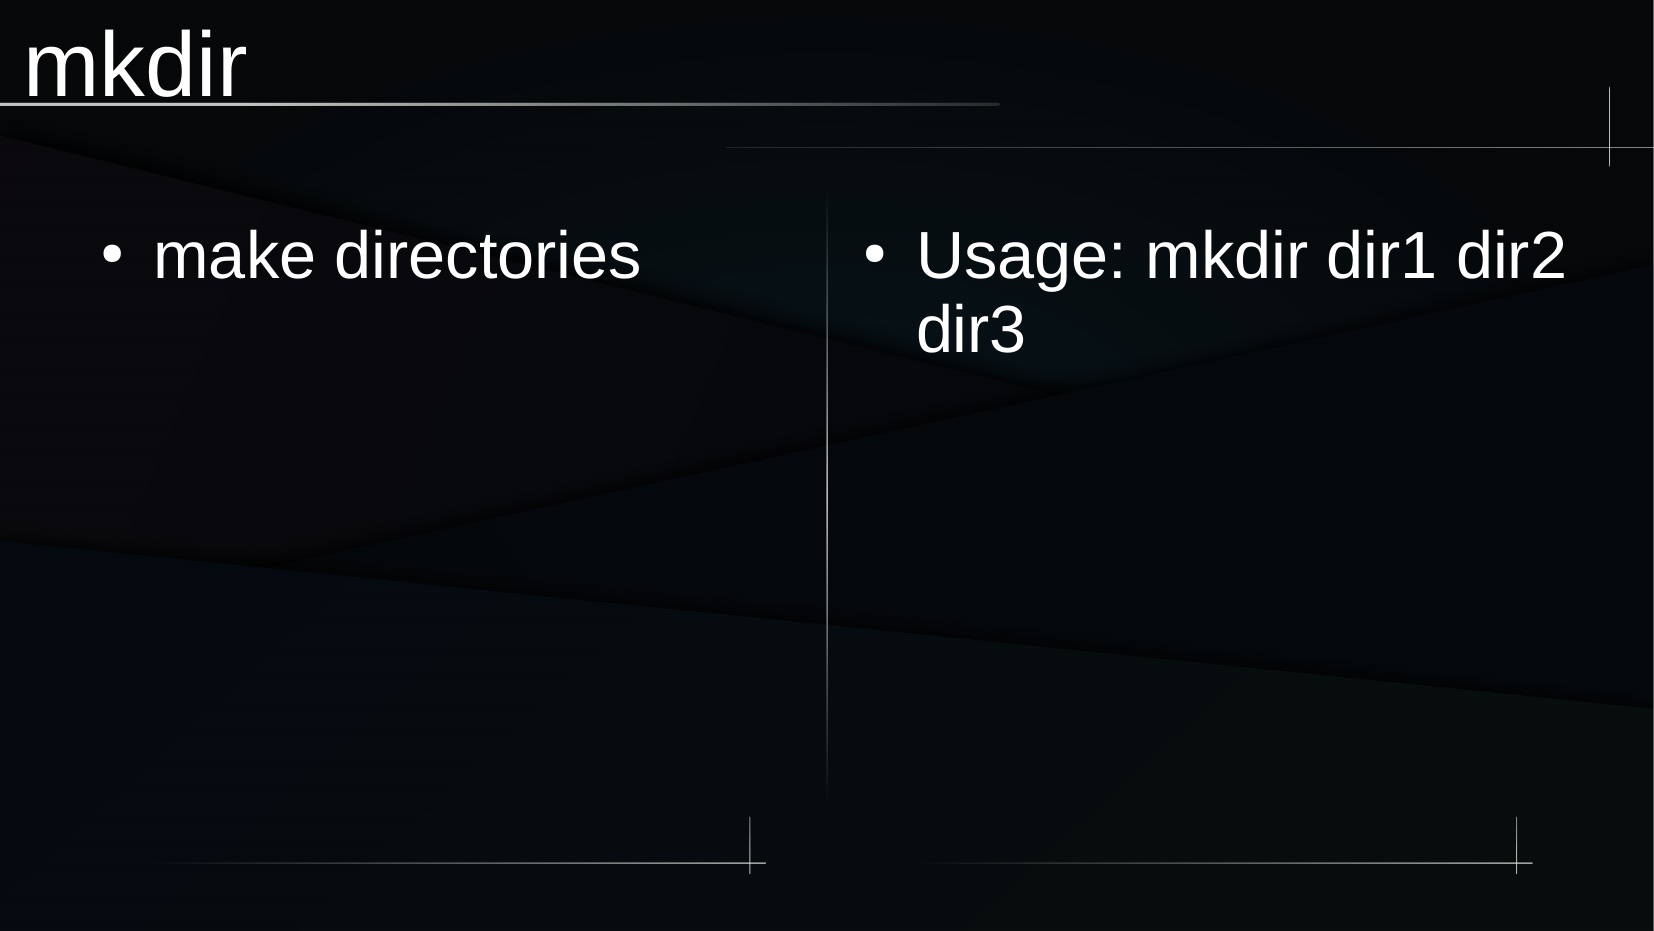

# mkdir
make directories
Usage: mkdir dir1 dir2 dir3